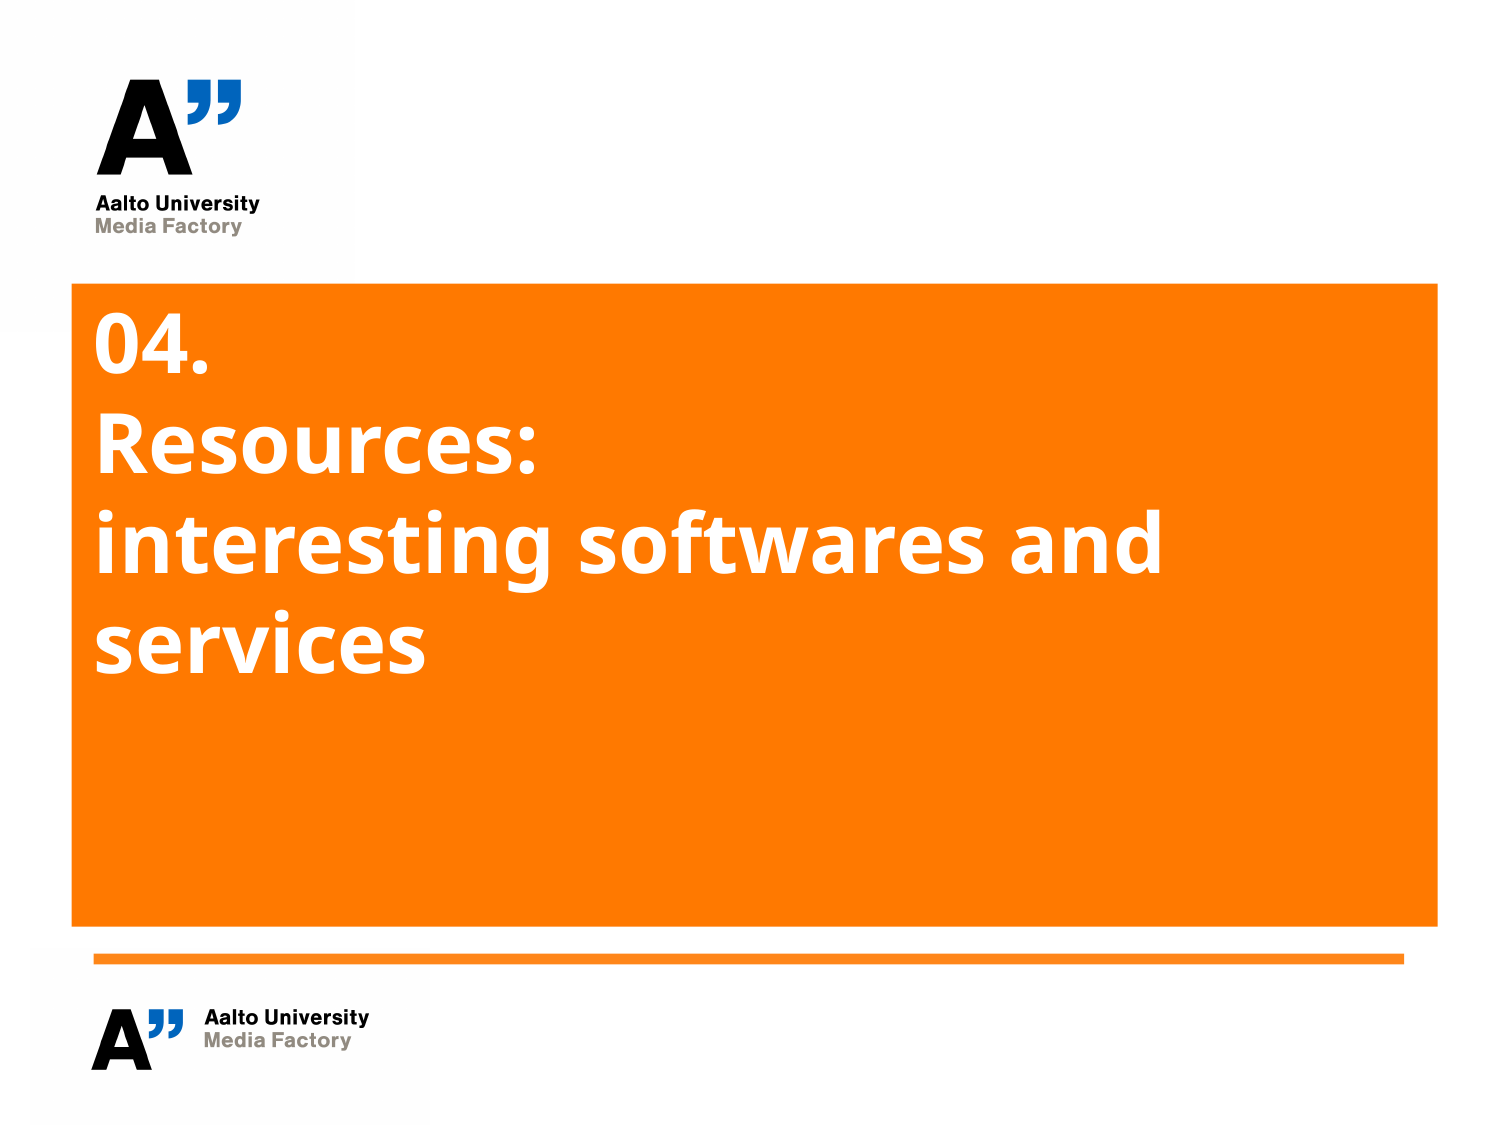

#
04.
Resources:
interesting softwares and services